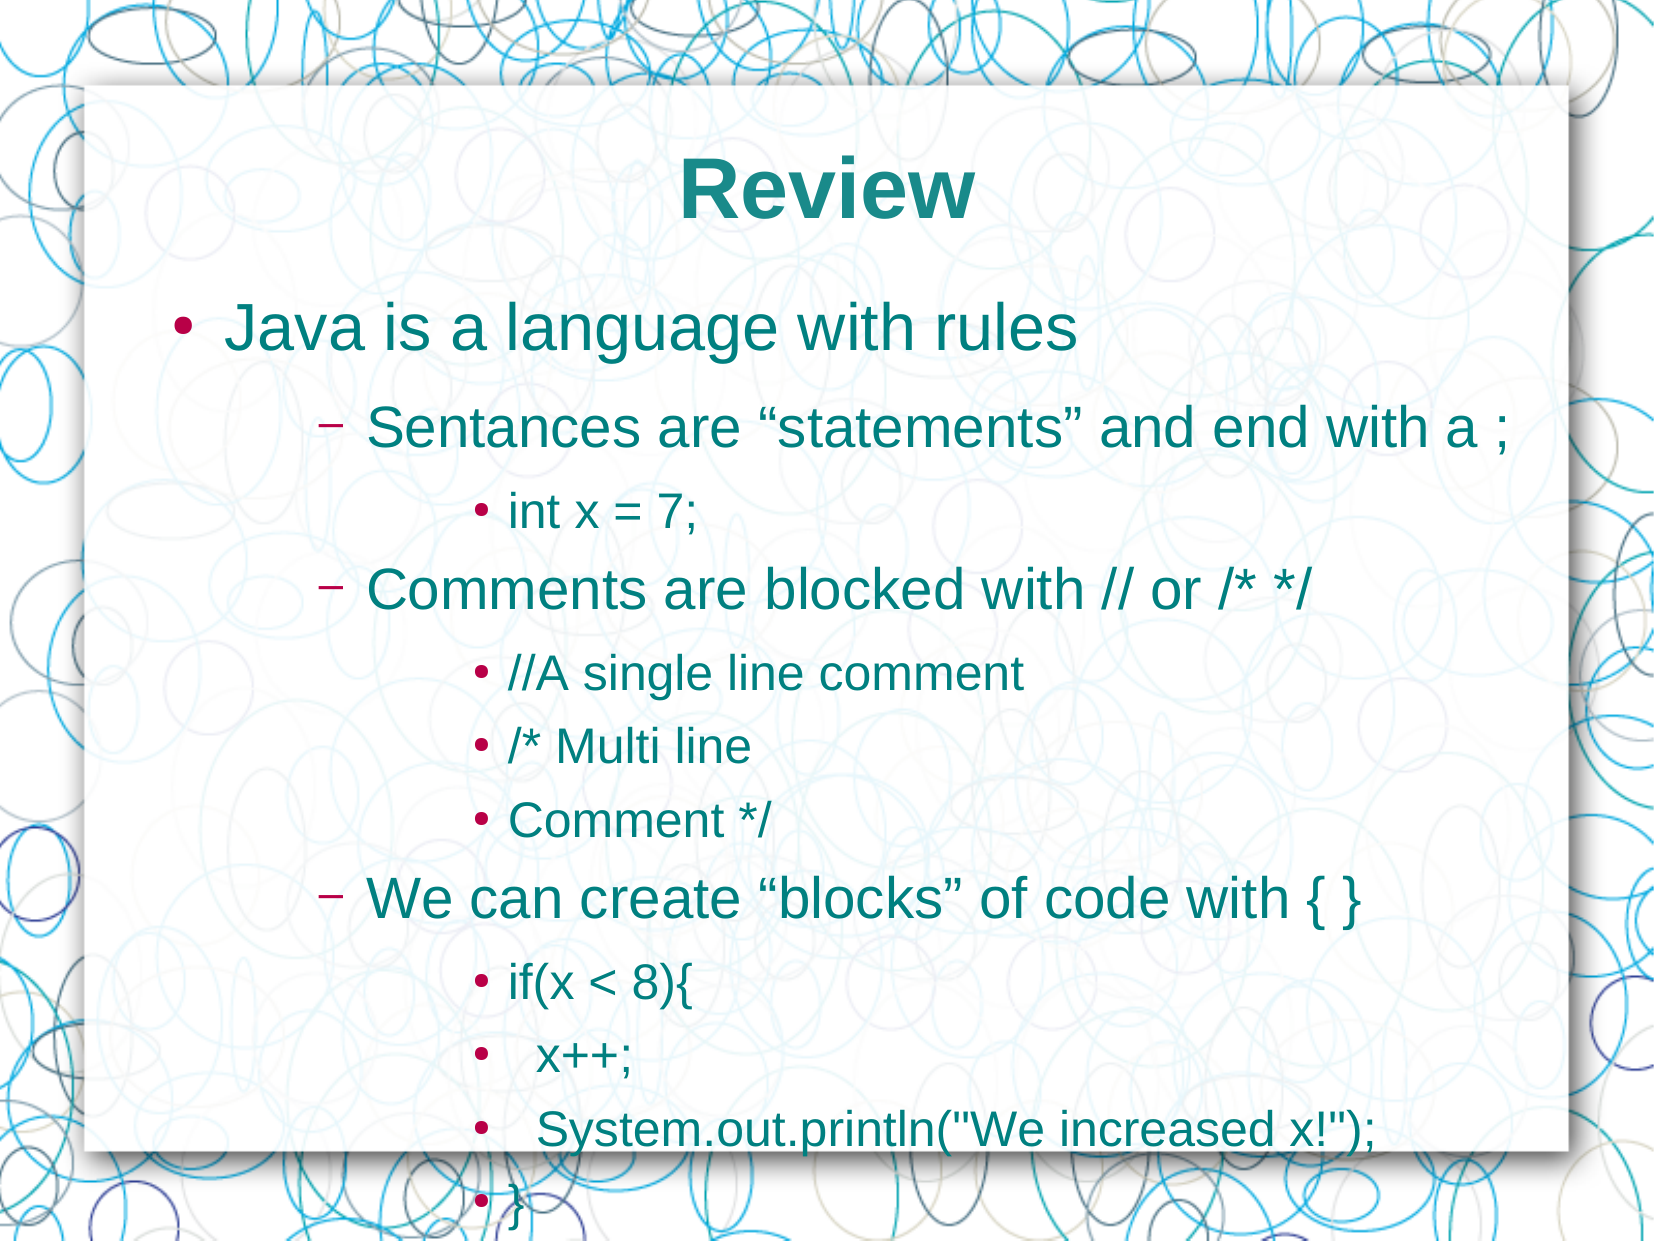

# Review
Java is a language with rules
Sentances are “statements” and end with a ;
int x = 7;
Comments are blocked with // or /* */
//A single line comment
/* Multi line
Comment */
We can create “blocks” of code with { }
if(x < 8){
 x++;
 System.out.println("We increased x!");
}